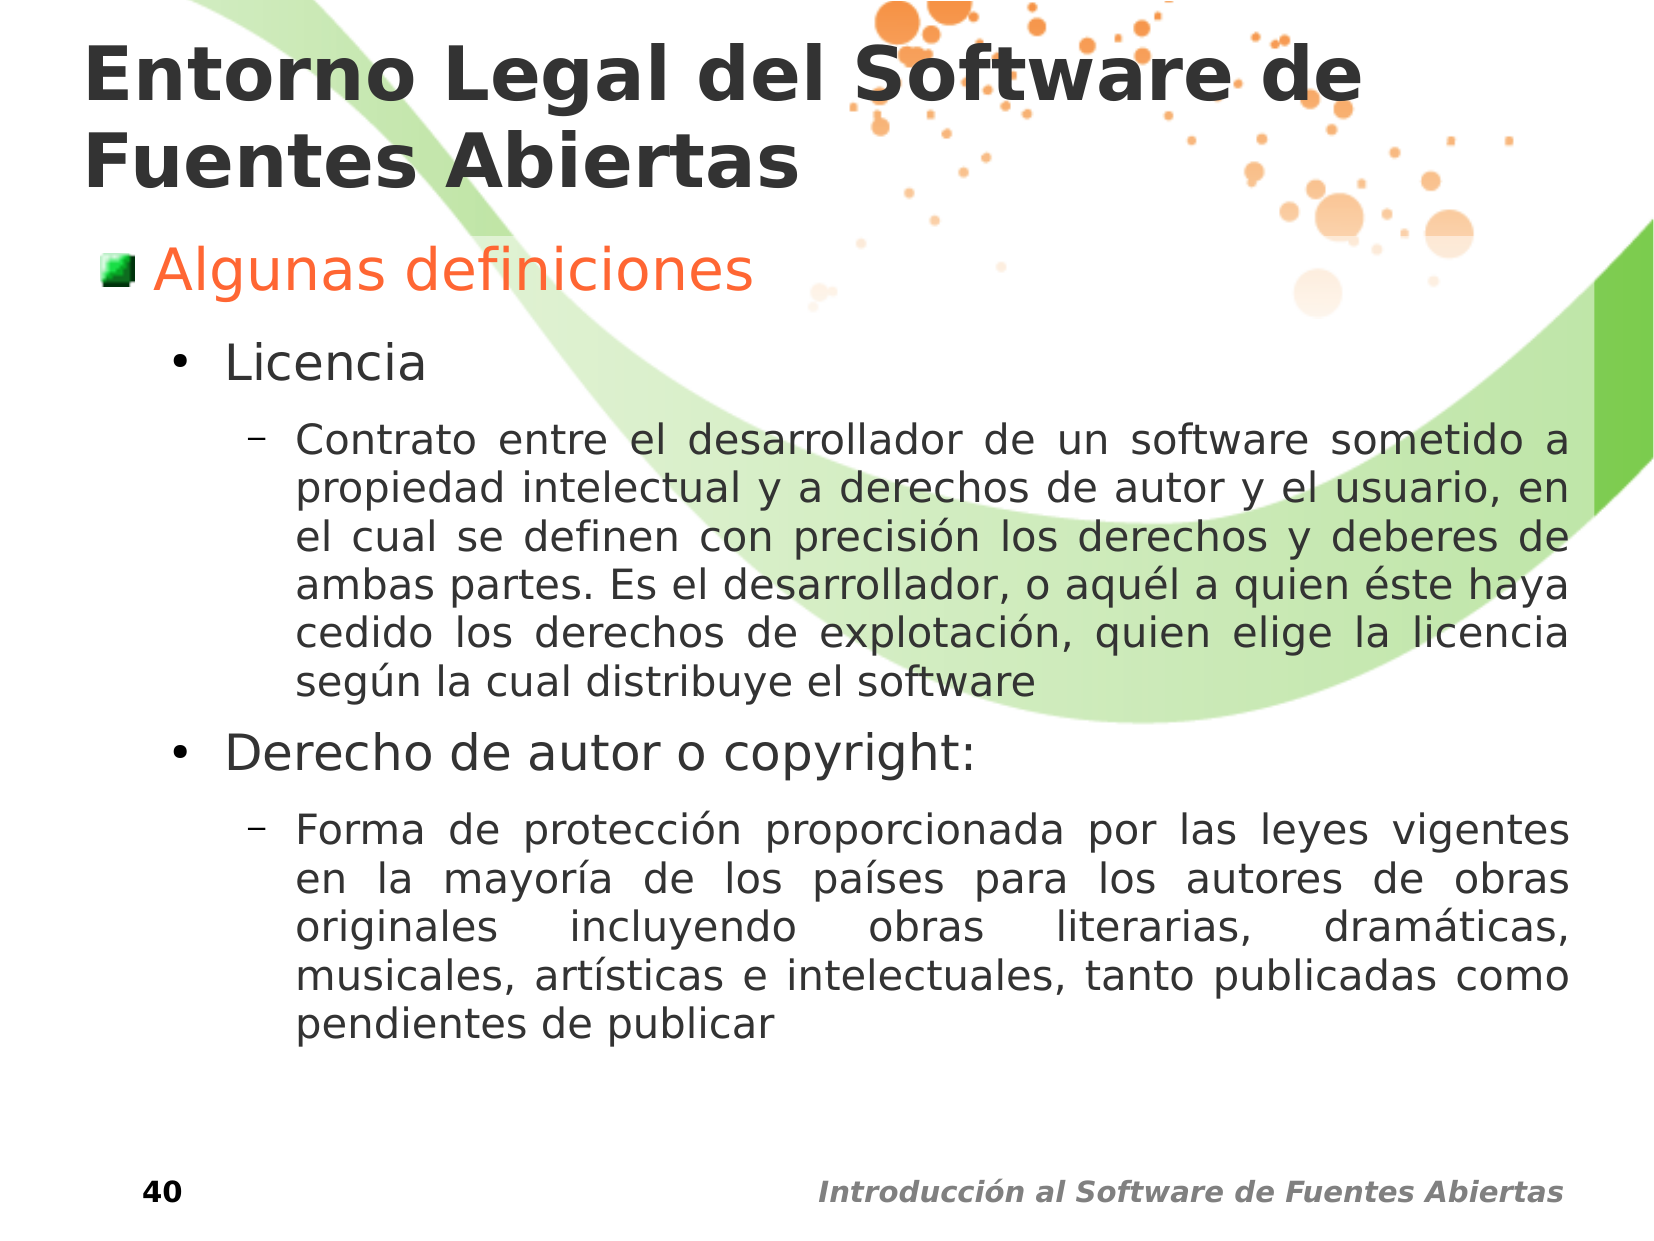

# Entorno Legal del Software de Fuentes Abiertas
Algunas definiciones
Licencia
Contrato entre el desarrollador de un software sometido a propiedad intelectual y a derechos de autor y el usuario, en el cual se definen con precisión los derechos y deberes de ambas partes. Es el desarrollador, o aquél a quien éste haya cedido los derechos de explotación, quien elige la licencia según la cual distribuye el software
Derecho de autor o copyright:
Forma de protección proporcionada por las leyes vigentes en la mayoría de los países para los autores de obras originales incluyendo obras literarias, dramáticas, musicales, artísticas e intelectuales, tanto publicadas como pendientes de publicar